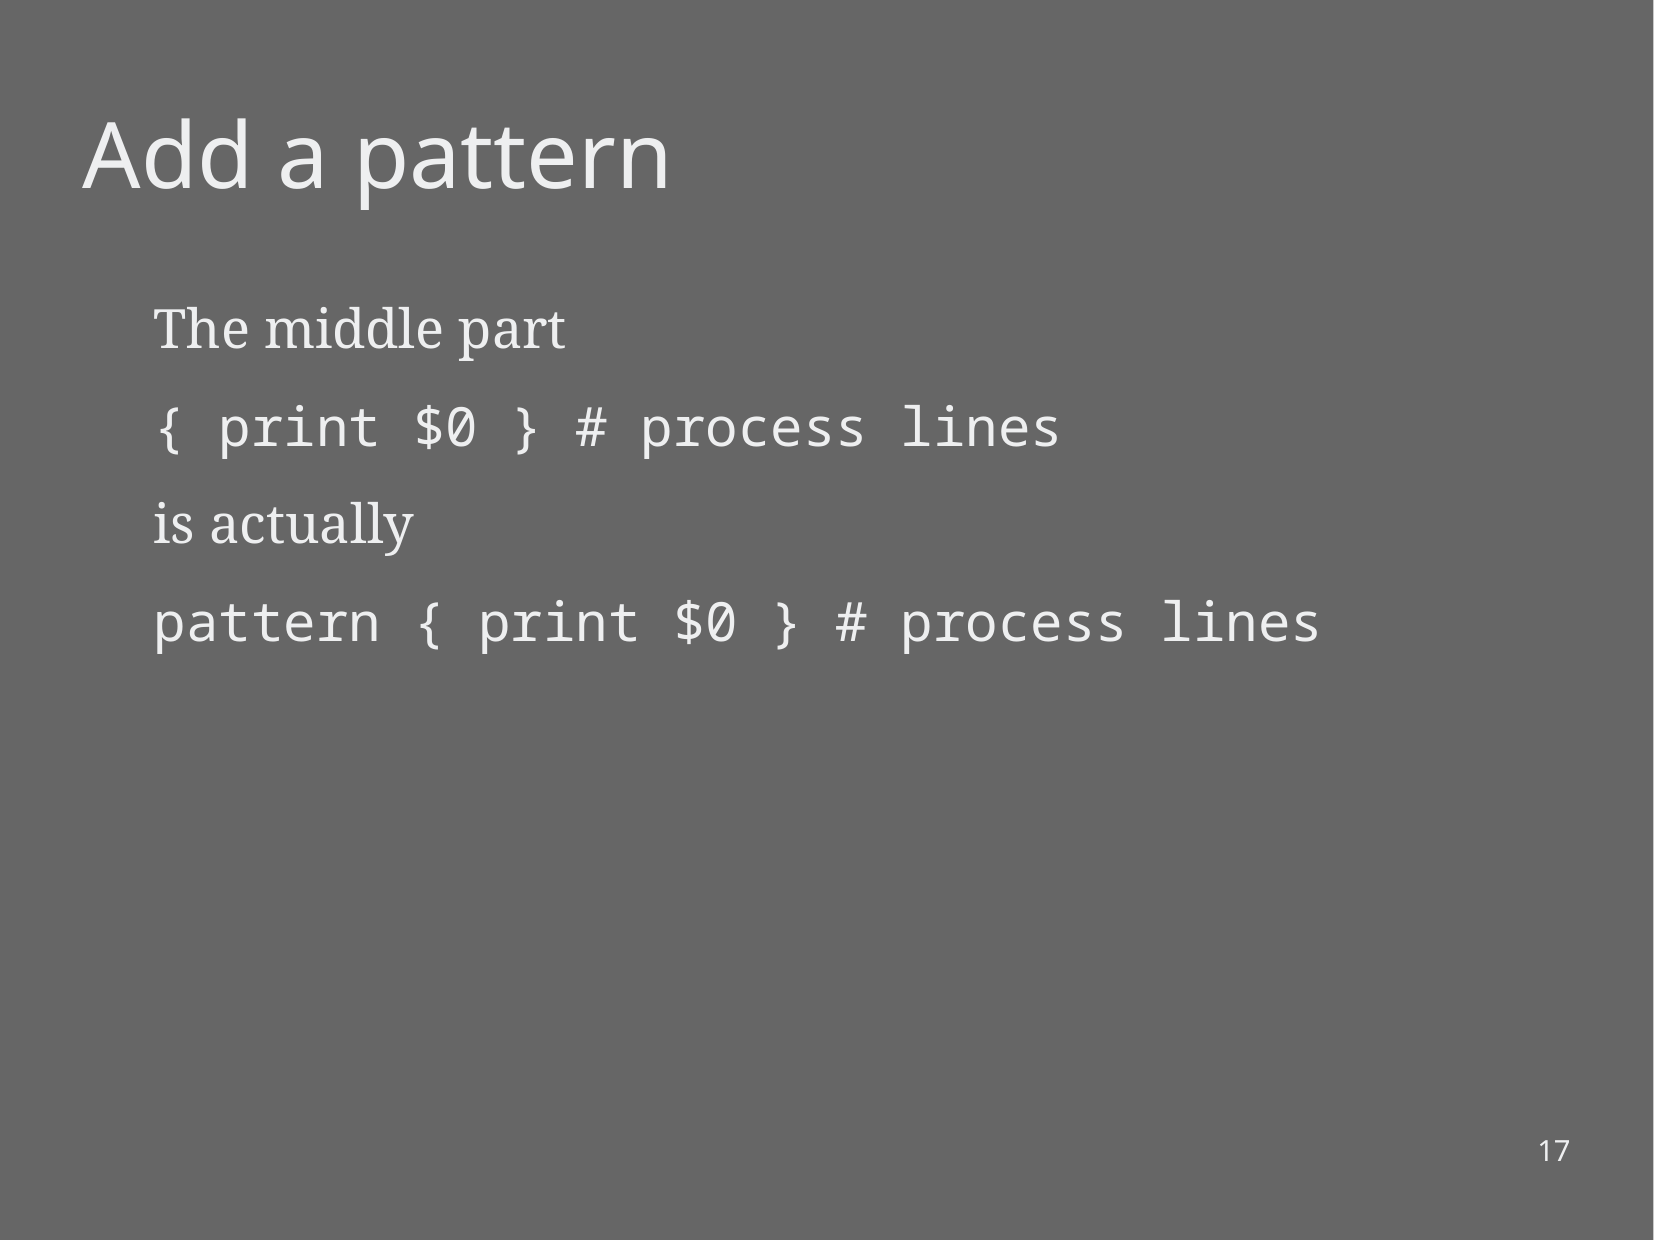

# Add a pattern
The middle part
{ print $0 } # process lines
is actually
pattern { print $0 } # process lines
17